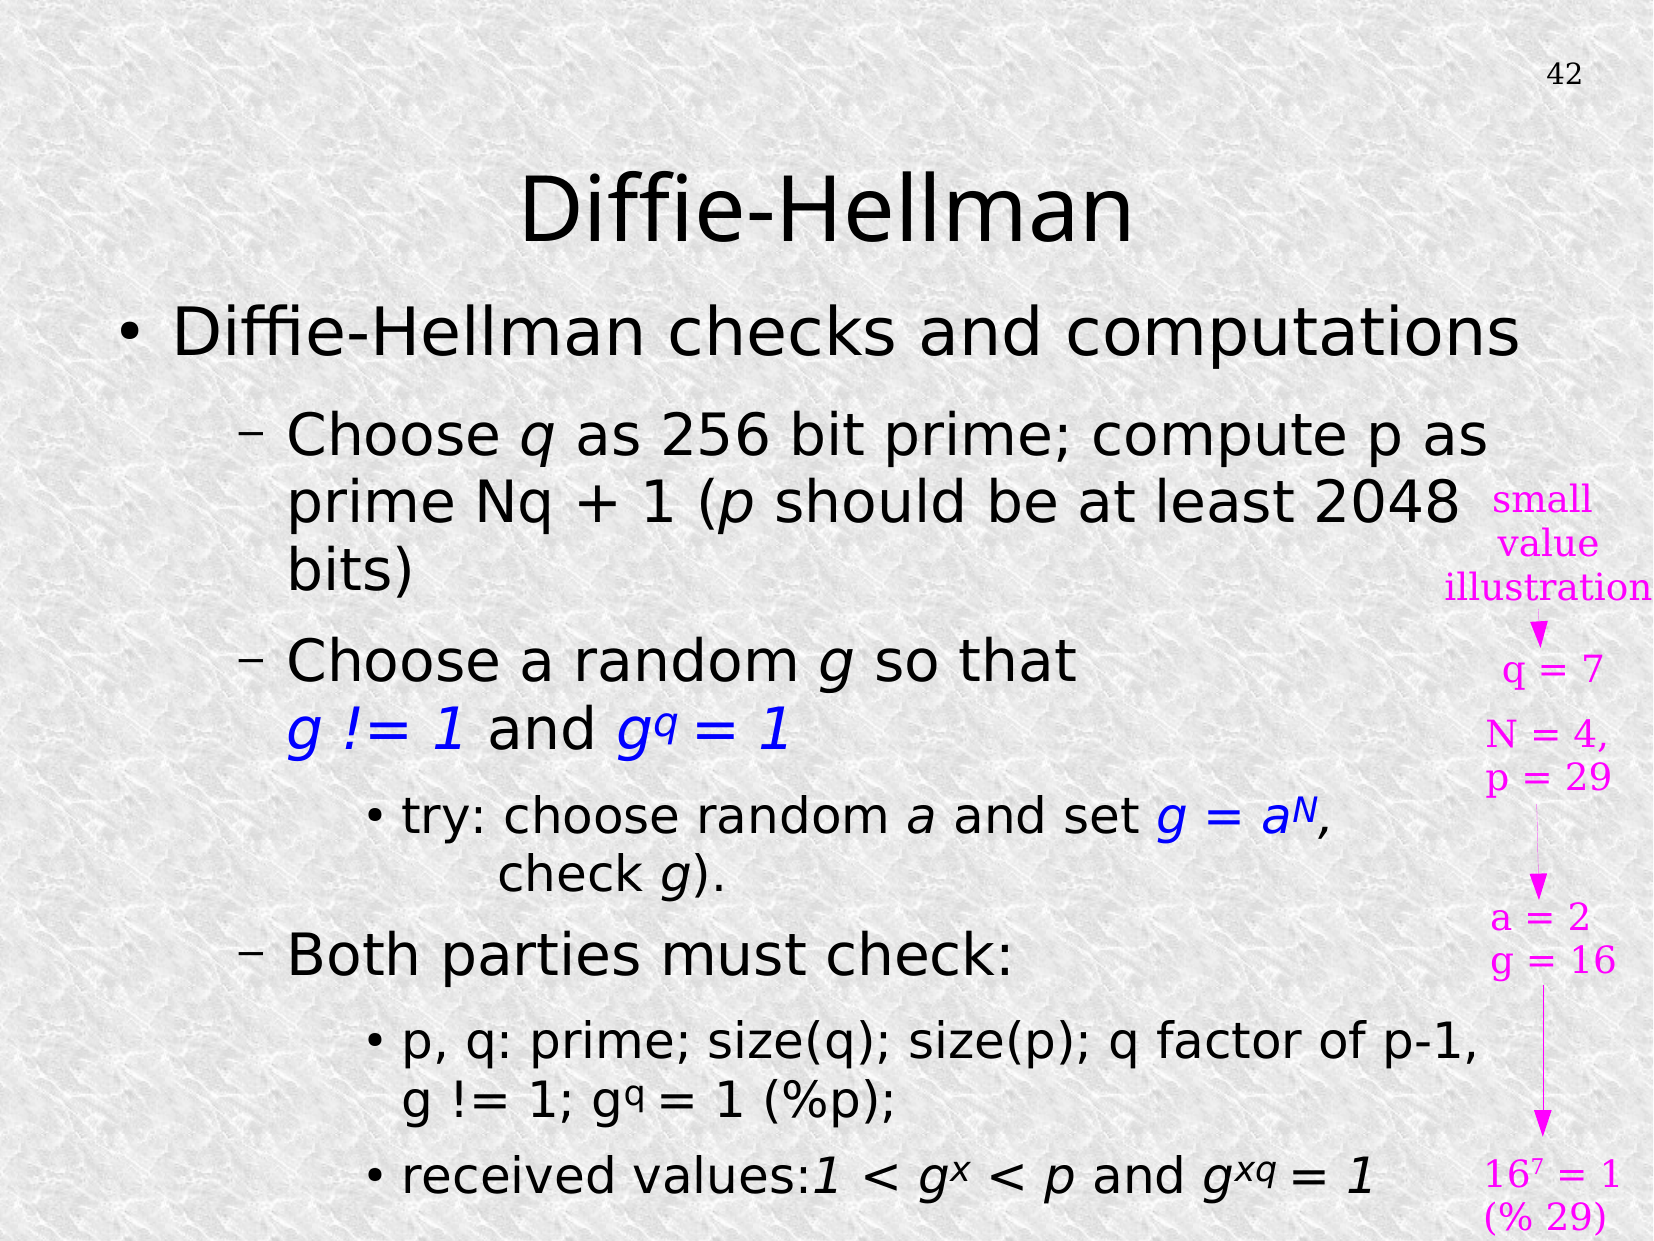

42
# Diffie-Hellman
Diffie-Hellman checks and computations
Choose q as 256 bit prime; compute p as prime Nq + 1 (p should be at least 2048 bits)
Choose a random g so that
g != 1 and gq = 1
try: choose random a and set g = aN,
 check g).
Both parties must check:
p, q: prime; size(q); size(p); q factor of p-1,
g != 1; gq = 1 (%p);
received values:1 < gx < p and gxq = 1
small
value
illustration
q = 7
N = 4,
p = 29
a = 2
g = 16
167 = 1
(% 29)